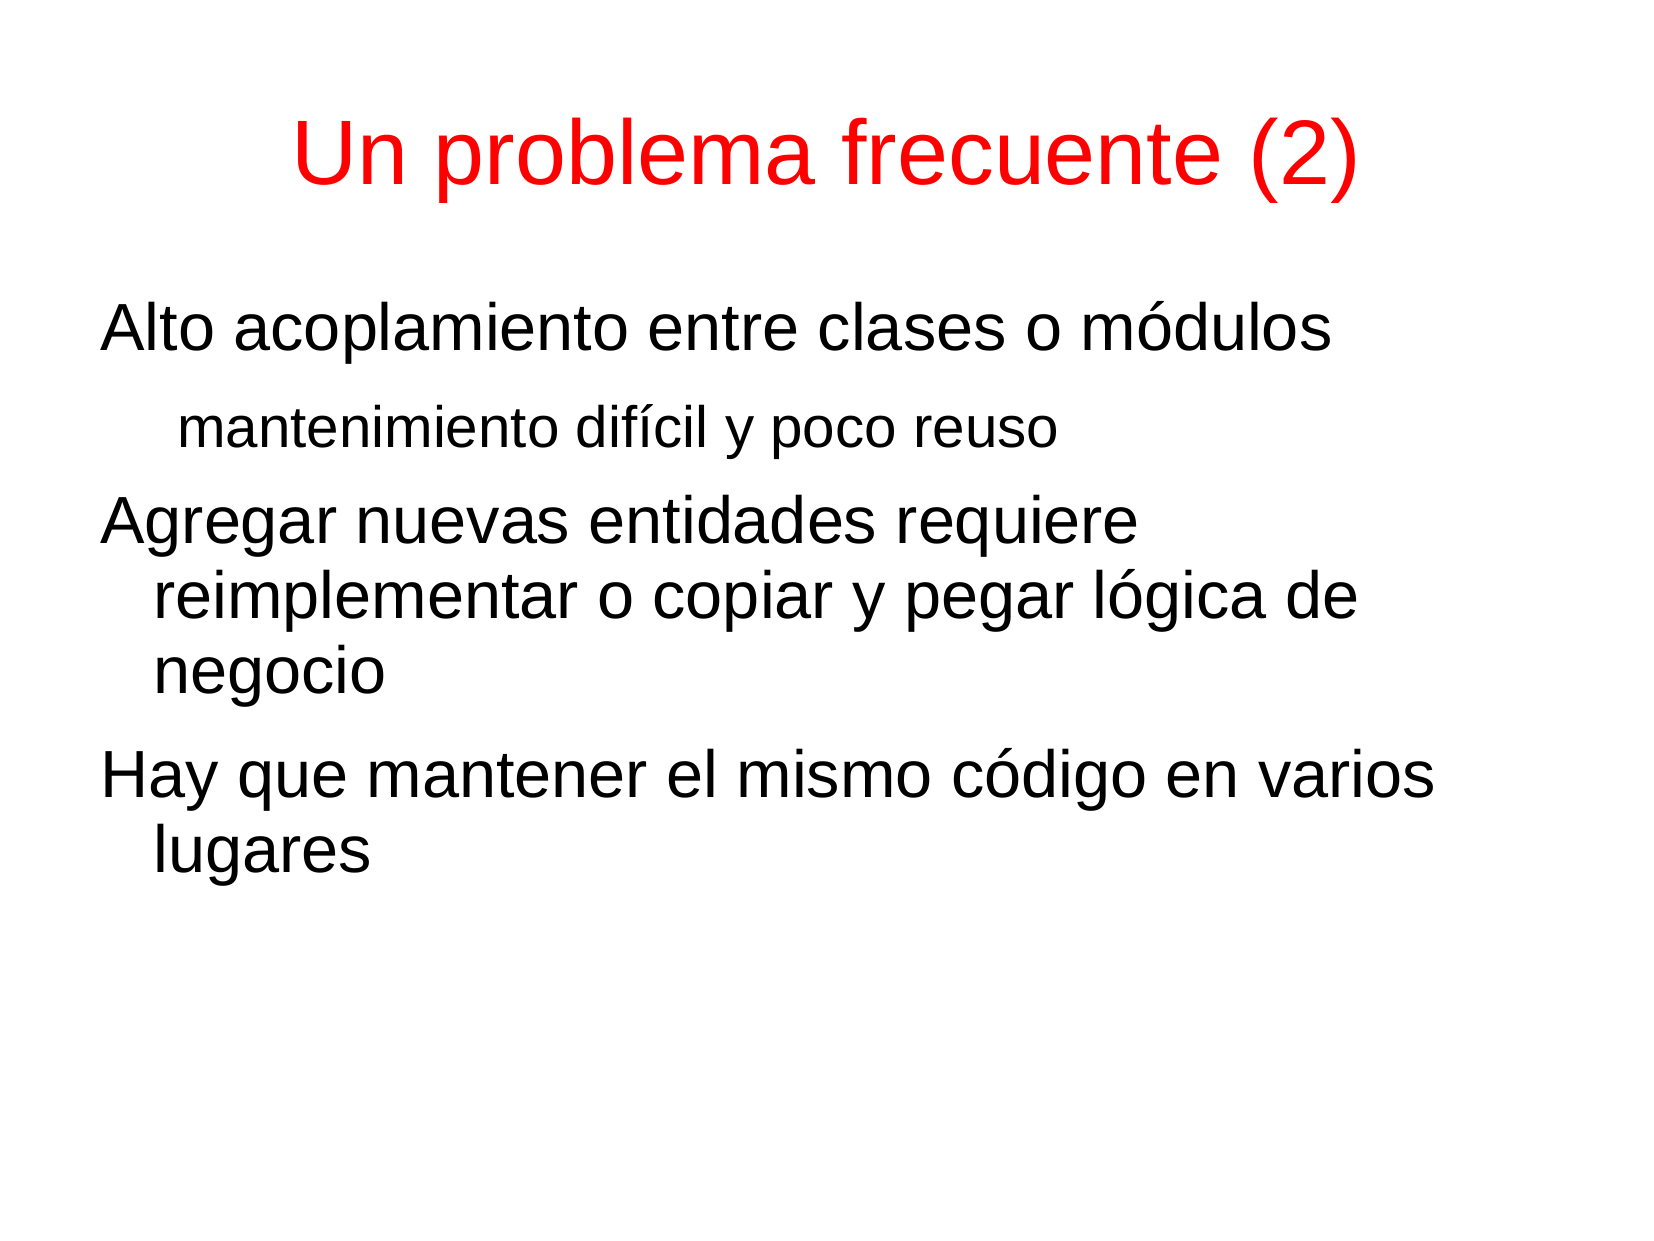

# Un problema frecuente (2)
Alto acoplamiento entre clases o módulos
mantenimiento difícil y poco reuso
Agregar nuevas entidades requiere reimplementar o copiar y pegar lógica de negocio
Hay que mantener el mismo código en varios lugares